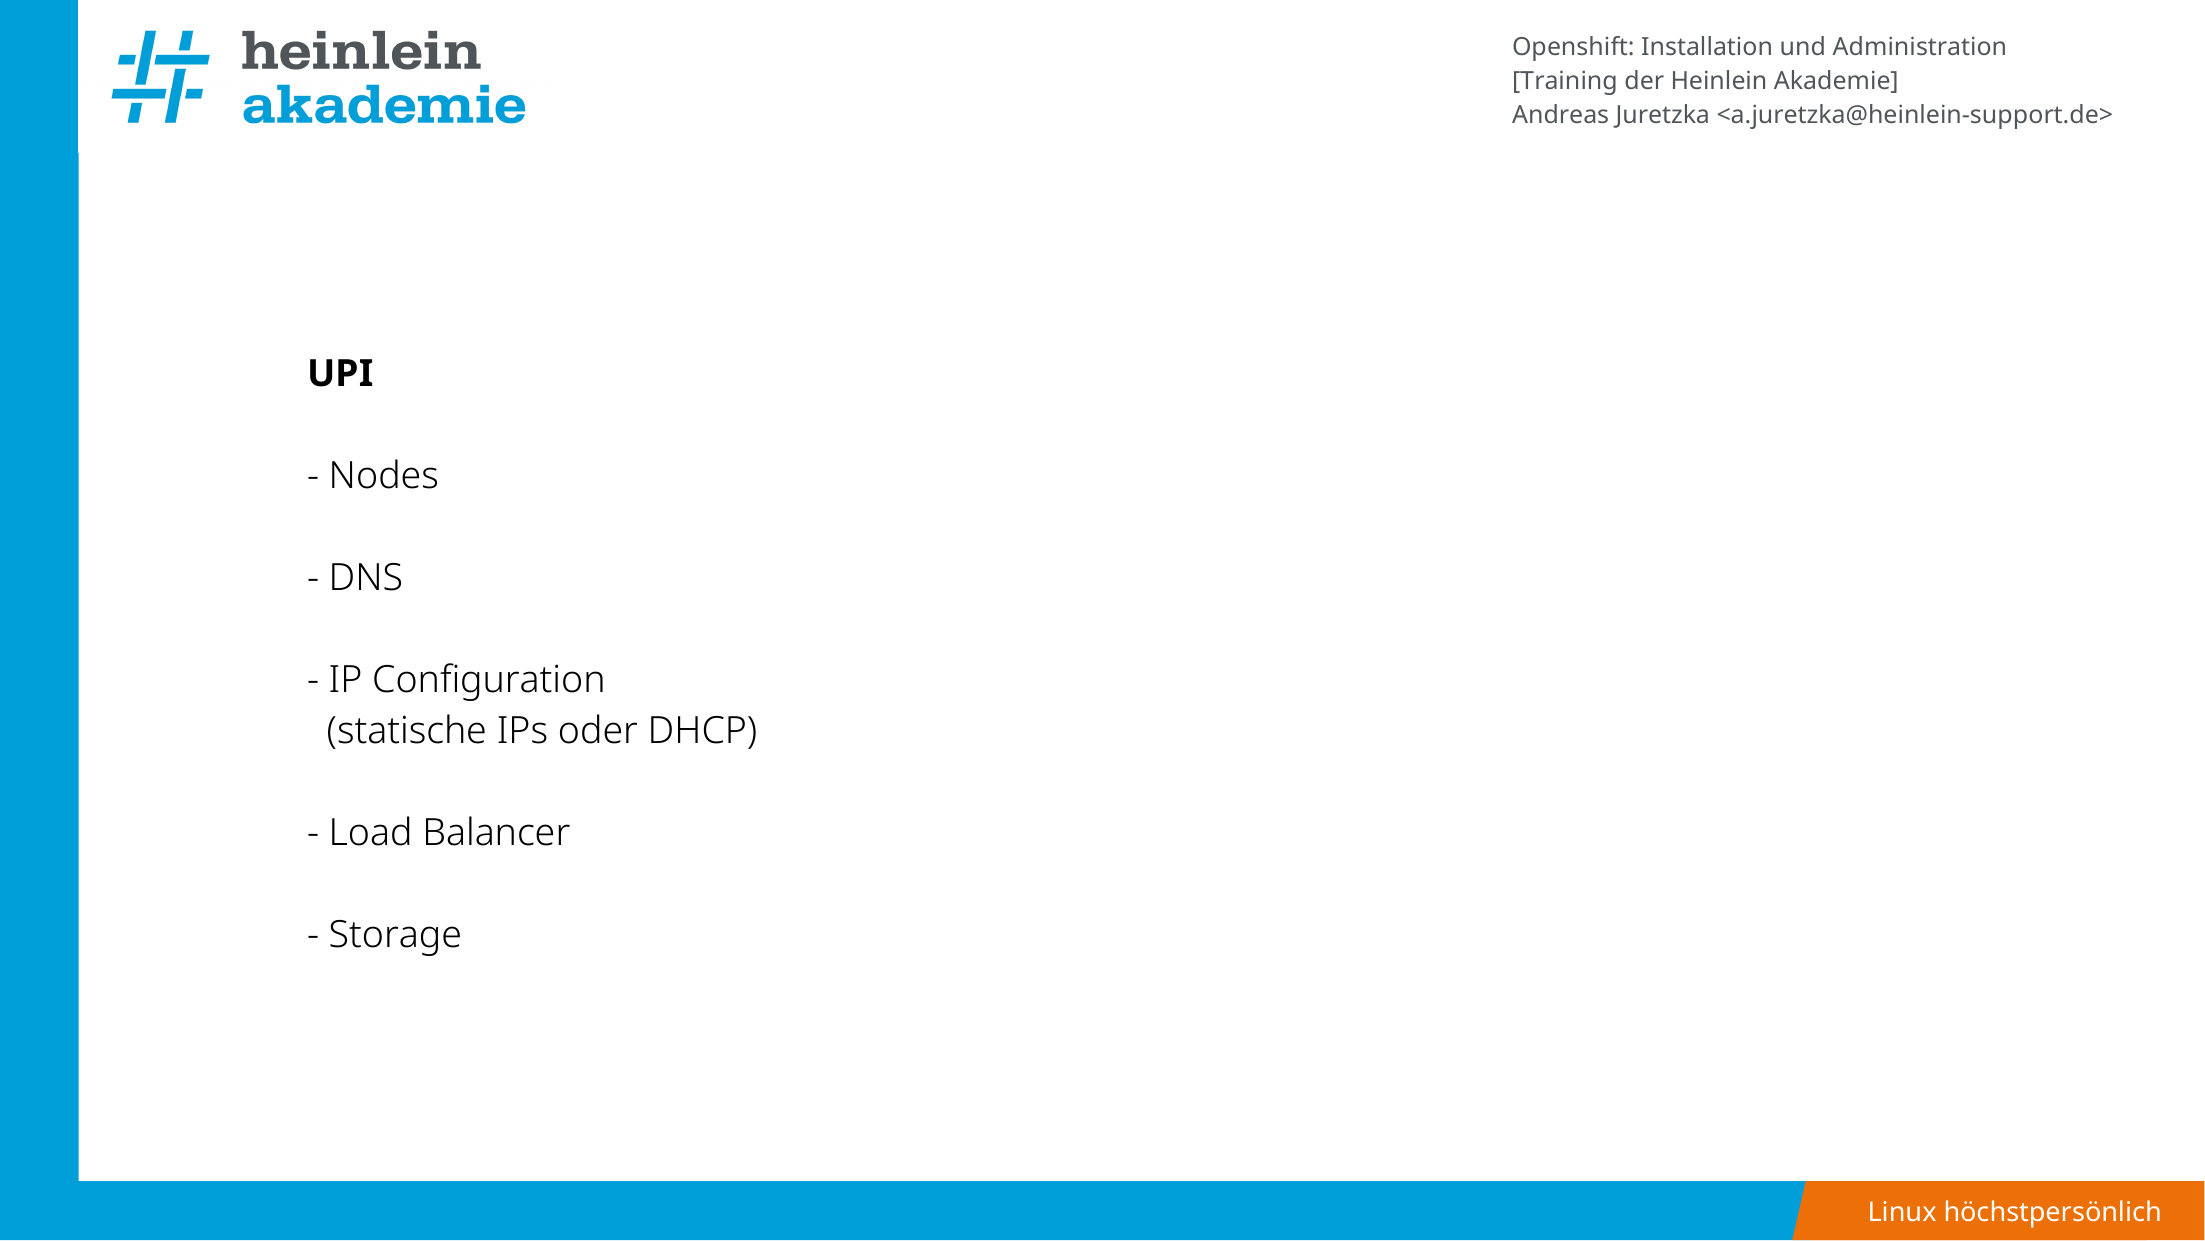

# UPI
- Nodes
- DNS
- IP Conﬁguration
 (statische IPs oder DHCP)
- Load Balancer
- Storage